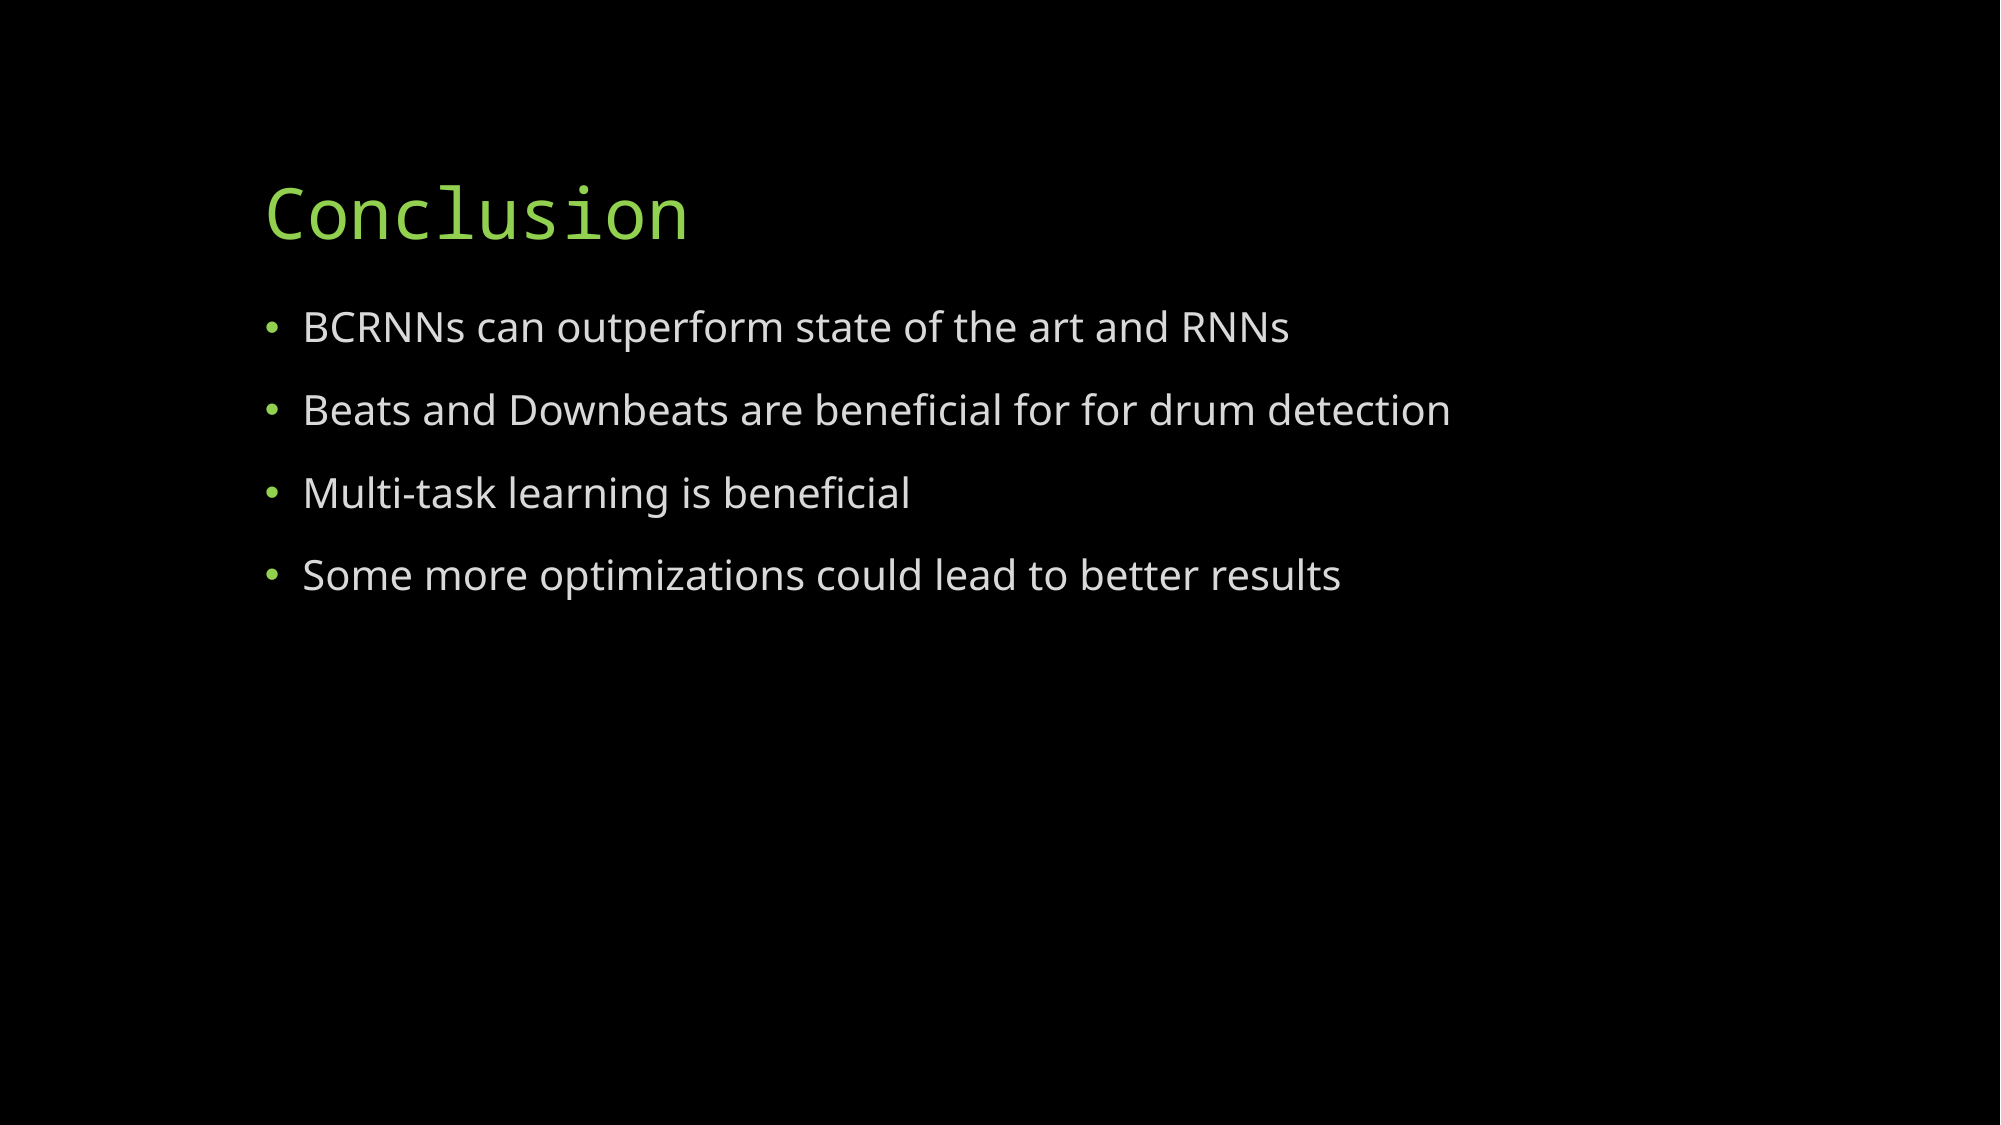

# Conclusion
BCRNNs can outperform state of the art and RNNs
Beats and Downbeats are beneficial for for drum detection
Multi-task learning is beneficial
Some more optimizations could lead to better results